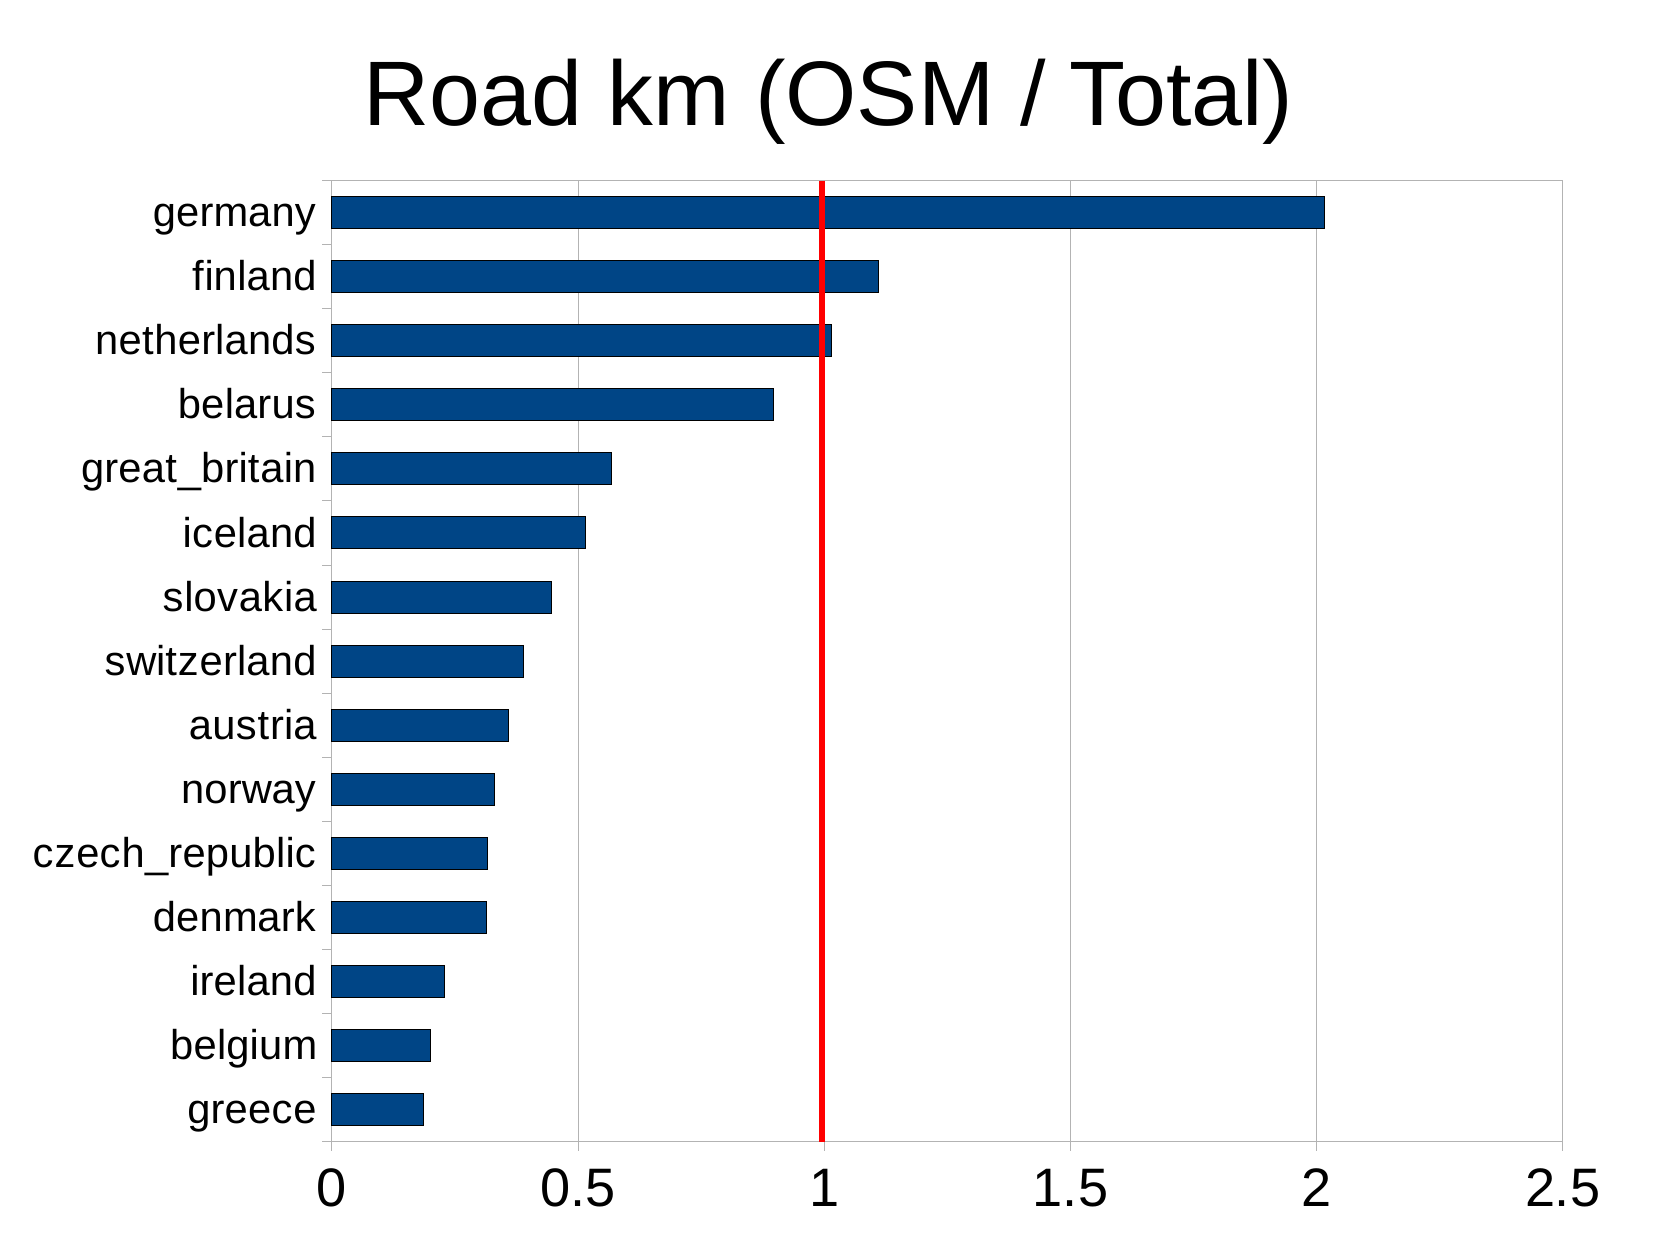

# Road km (OSM / Total)
### Chart
| Category | OSM/CIA |
|---|---|
| germany | 2.01655291576674 |
| finland | 1.11046548508646 |
| netherlands | 1.01566146346523 |
| belarus | 0.896325833095984 |
| great_britain | 0.567001195851632 |
| iceland | 0.514320722928473 |
| slovakia | 0.44642151047845 |
| switzerland | 0.389749919351445 |
| austria | 0.359106862818311 |
| norway | 0.329879715103393 |
| czech_republic | 0.316317991631799 |
| denmark | 0.314833752522042 |
| ireland | 0.22916709798969 |
| belgium | 0.201146333525939 |
| greece | 0.18651782903525 |